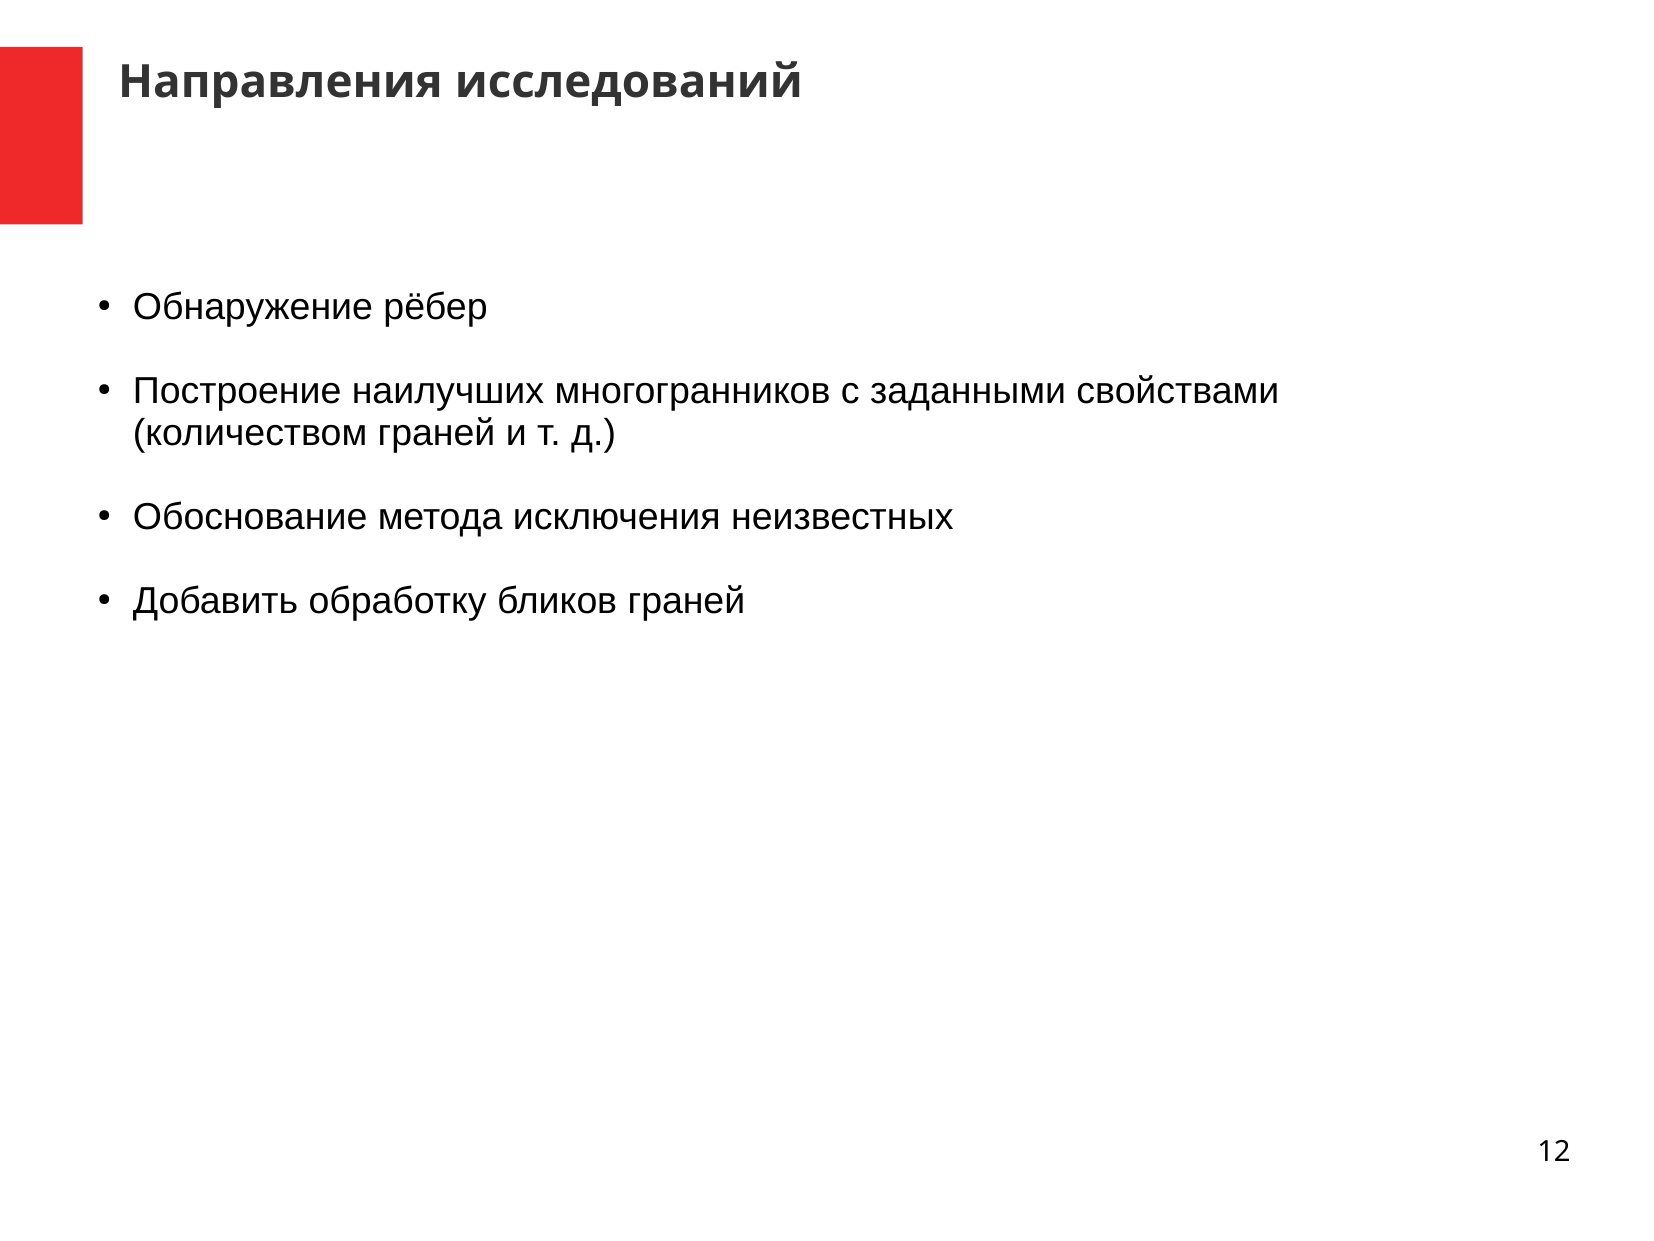

# Направления исследований
Обнаружение рёбер
Построение наилучших многогранников с заданными свойствами (количеством граней и т. д.)
Обоснование метода исключения неизвестных
Добавить обработку бликов граней
12